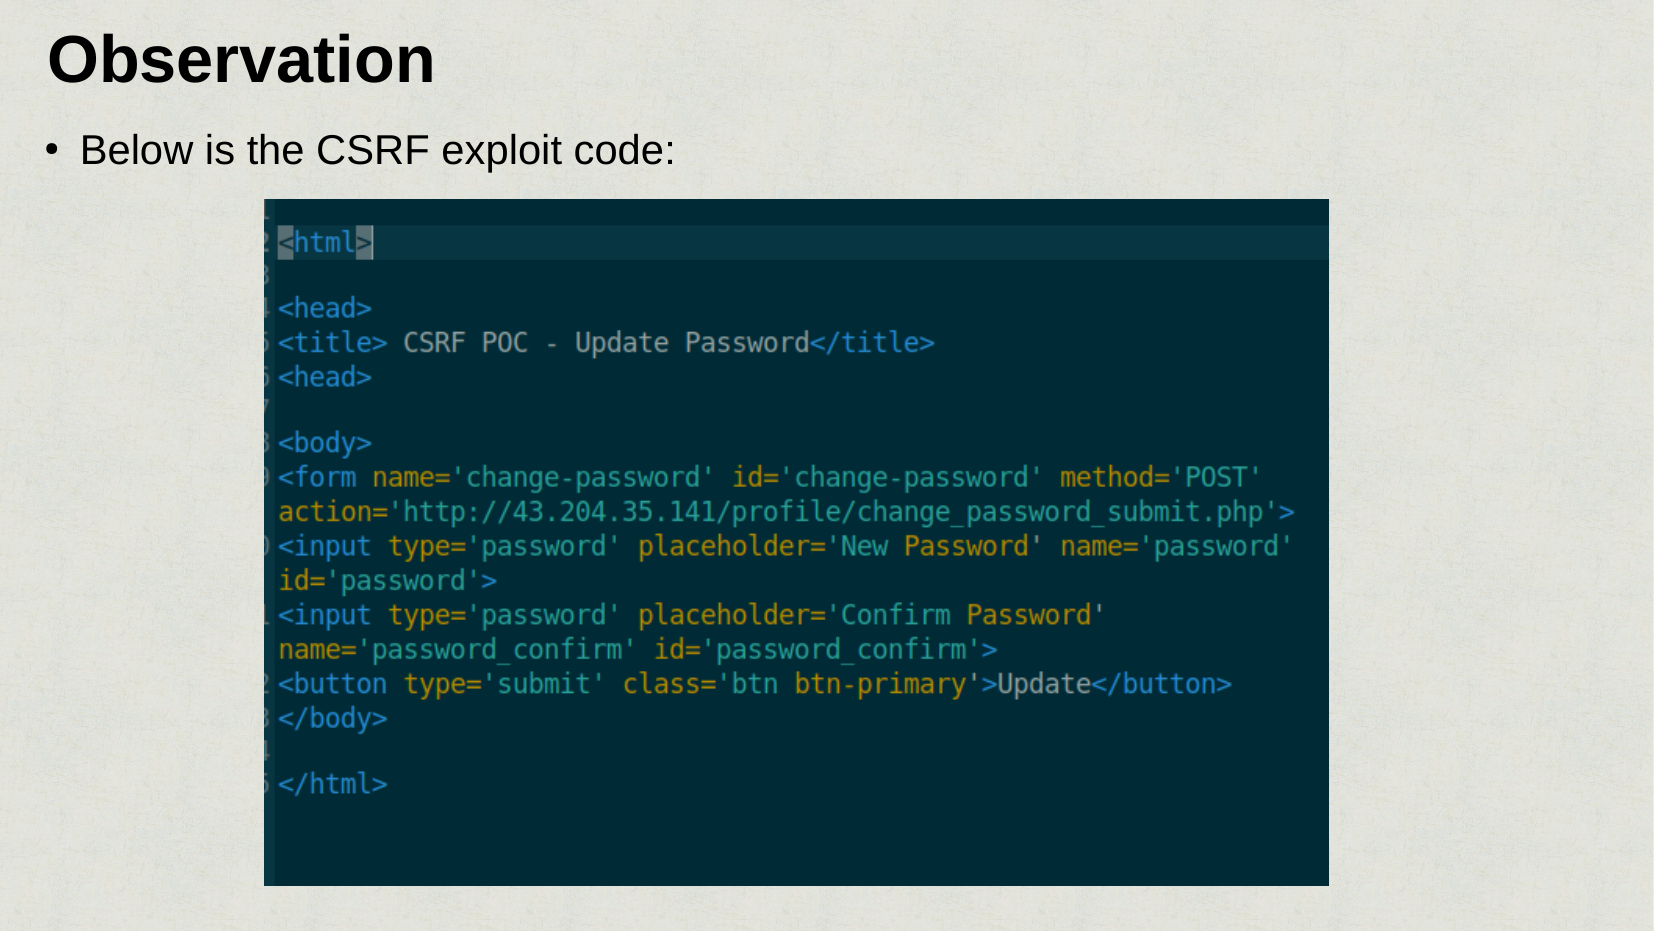

# Observation
Below is the CSRF exploit code: